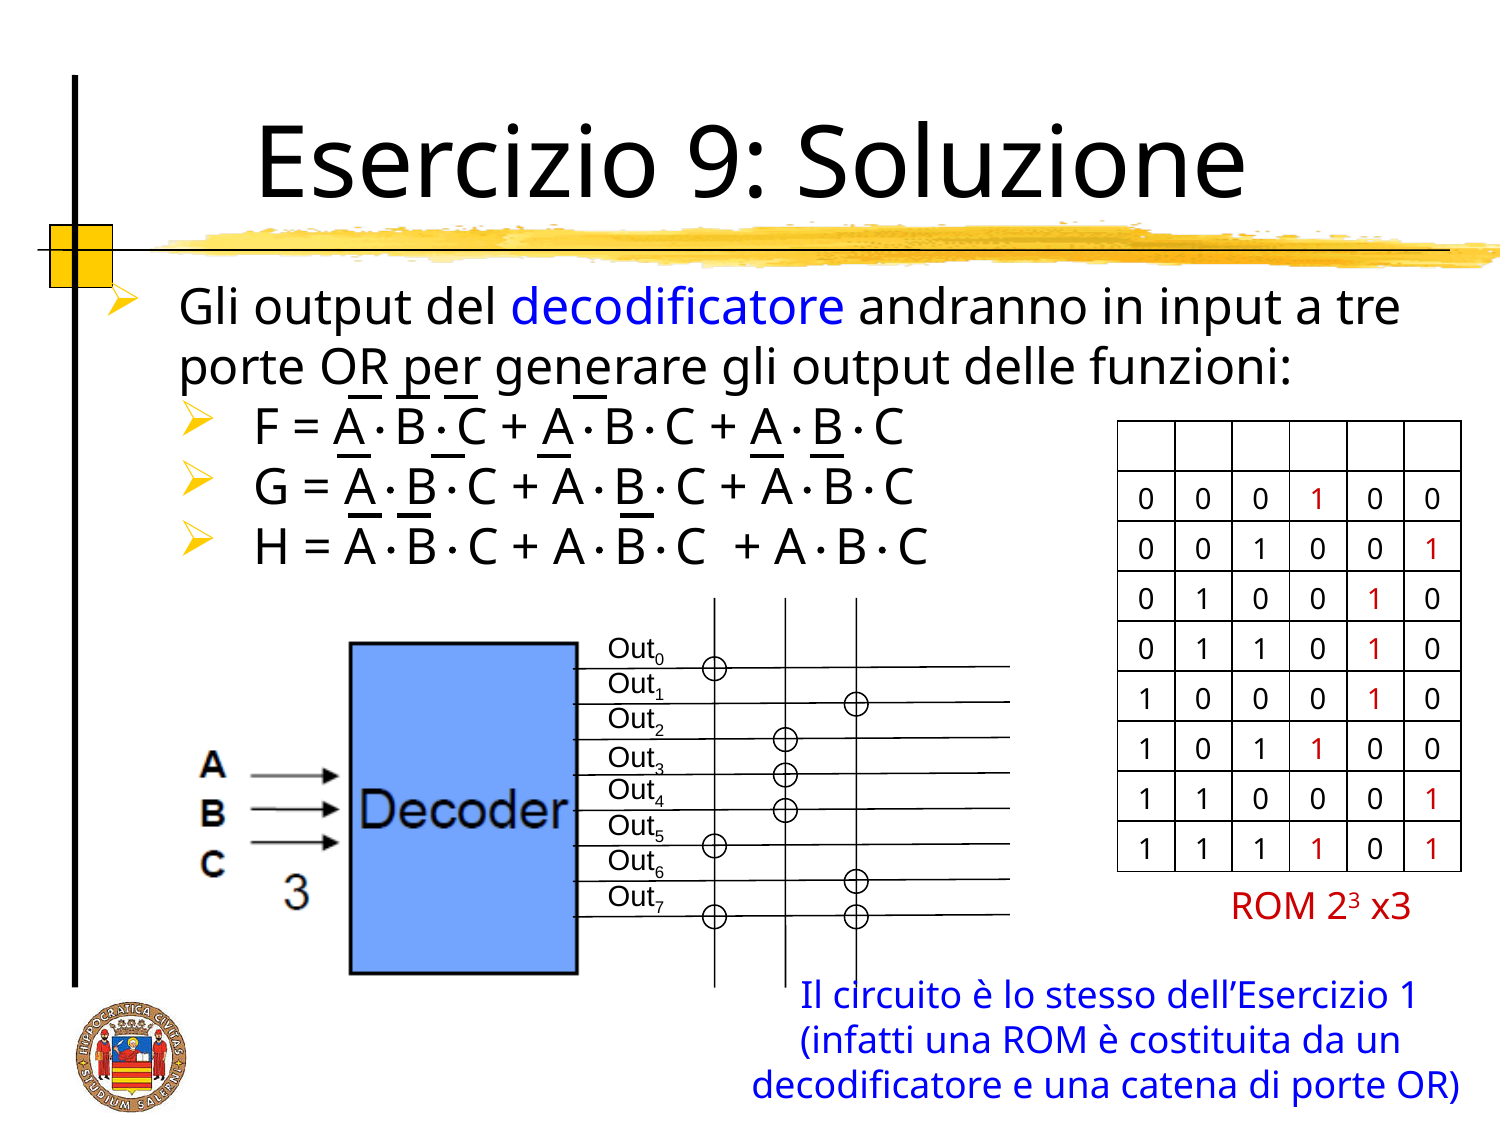

# Esercizio 9: Soluzione
Gli output del decodificatore andranno in input a tre porte OR per generare gli output delle funzioni:
F = ABC + ABC + ABC
G = ABC + ABC + ABC
H = ABC + ABC + ABC
| A | B | C | F | G | H |
| --- | --- | --- | --- | --- | --- |
| 0 | 0 | 0 | 1 | 0 | 0 |
| 0 | 0 | 1 | 0 | 0 | 1 |
| 0 | 1 | 0 | 0 | 1 | 0 |
| 0 | 1 | 1 | 0 | 1 | 0 |
| 1 | 0 | 0 | 0 | 1 | 0 |
| 1 | 0 | 1 | 1 | 0 | 0 |
| 1 | 1 | 0 | 0 | 0 | 1 |
| 1 | 1 | 1 | 1 | 0 | 1 |
Out0
Out1
Out2
Out3
Out4
Out5
Out6
Out7
ROM 23 x3
 Il circuito è lo stesso dell’Esercizio 1
(infatti una ROM è costituita da un
decodificatore e una catena di porte OR)